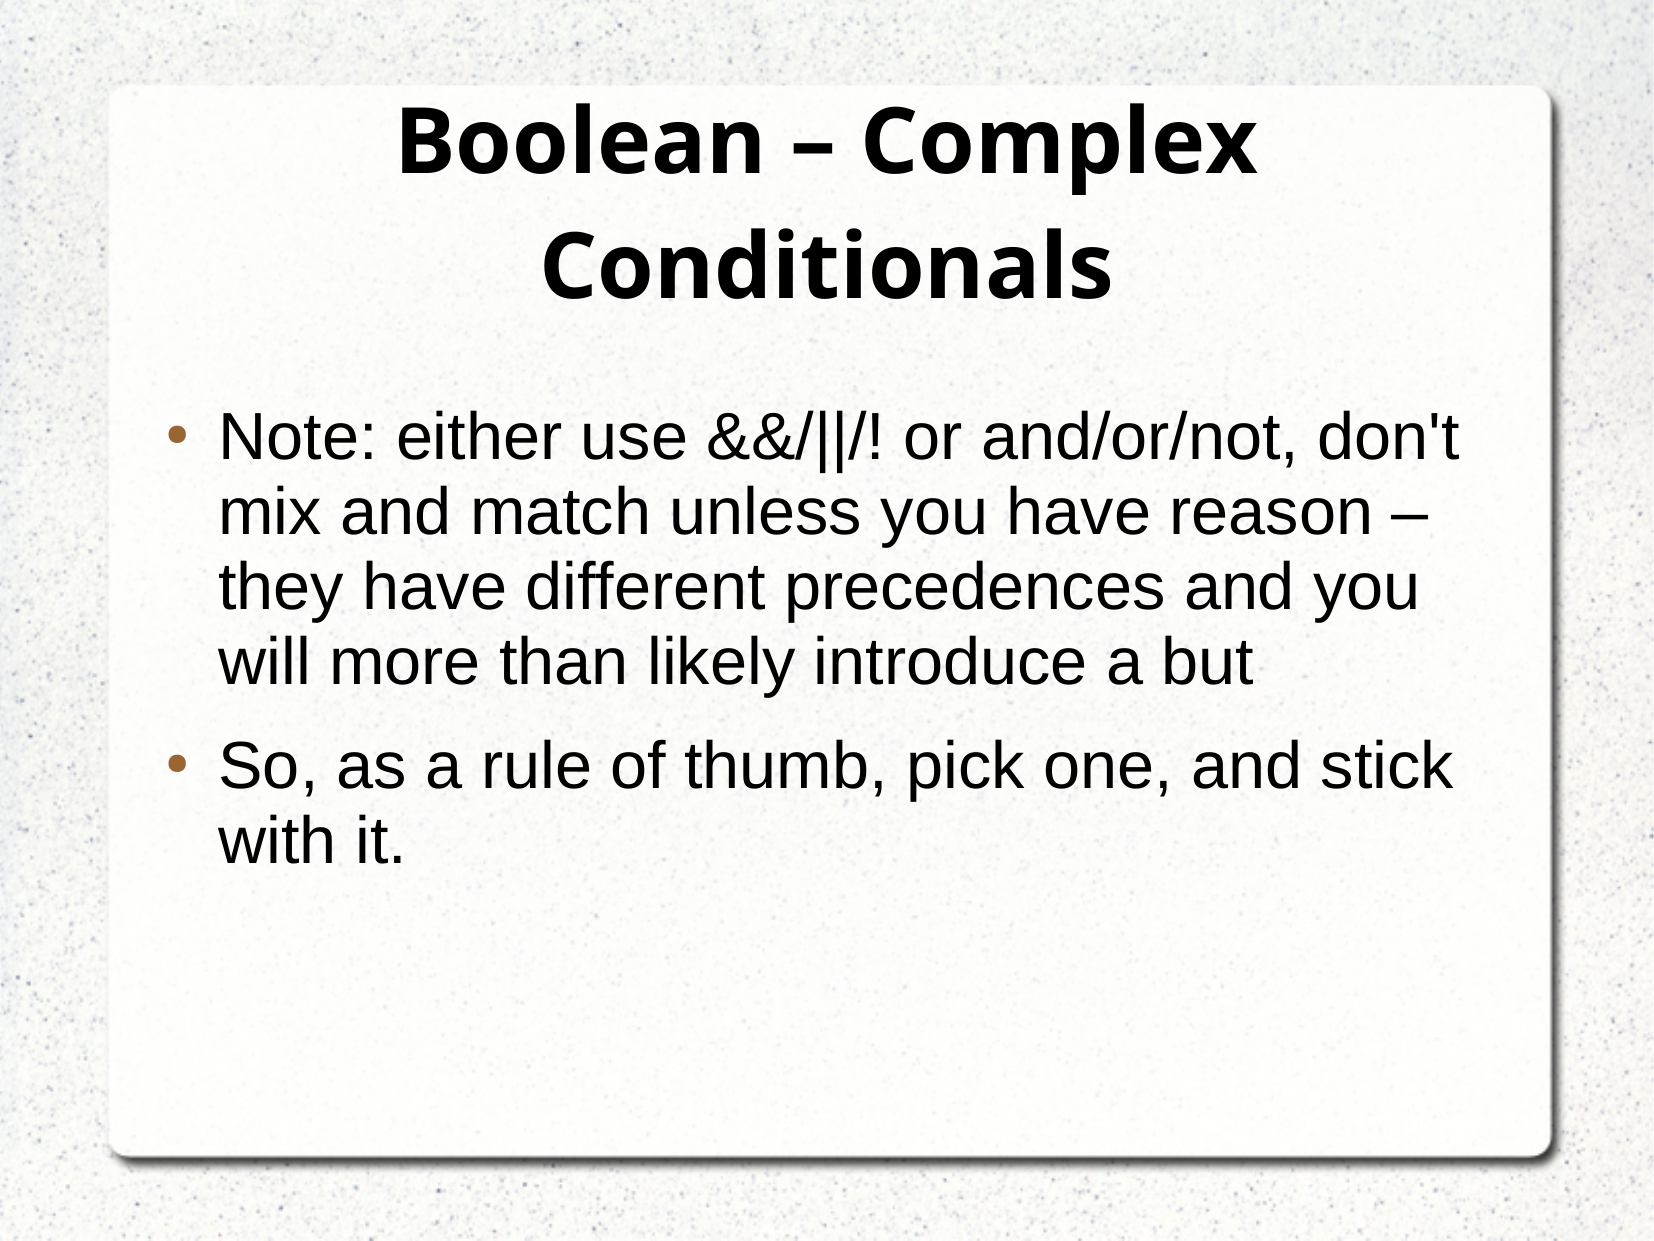

# Boolean – Complex Conditionals
Note: either use &&/||/! or and/or/not, don't mix and match unless you have reason – they have different precedences and you will more than likely introduce a but
So, as a rule of thumb, pick one, and stick with it.